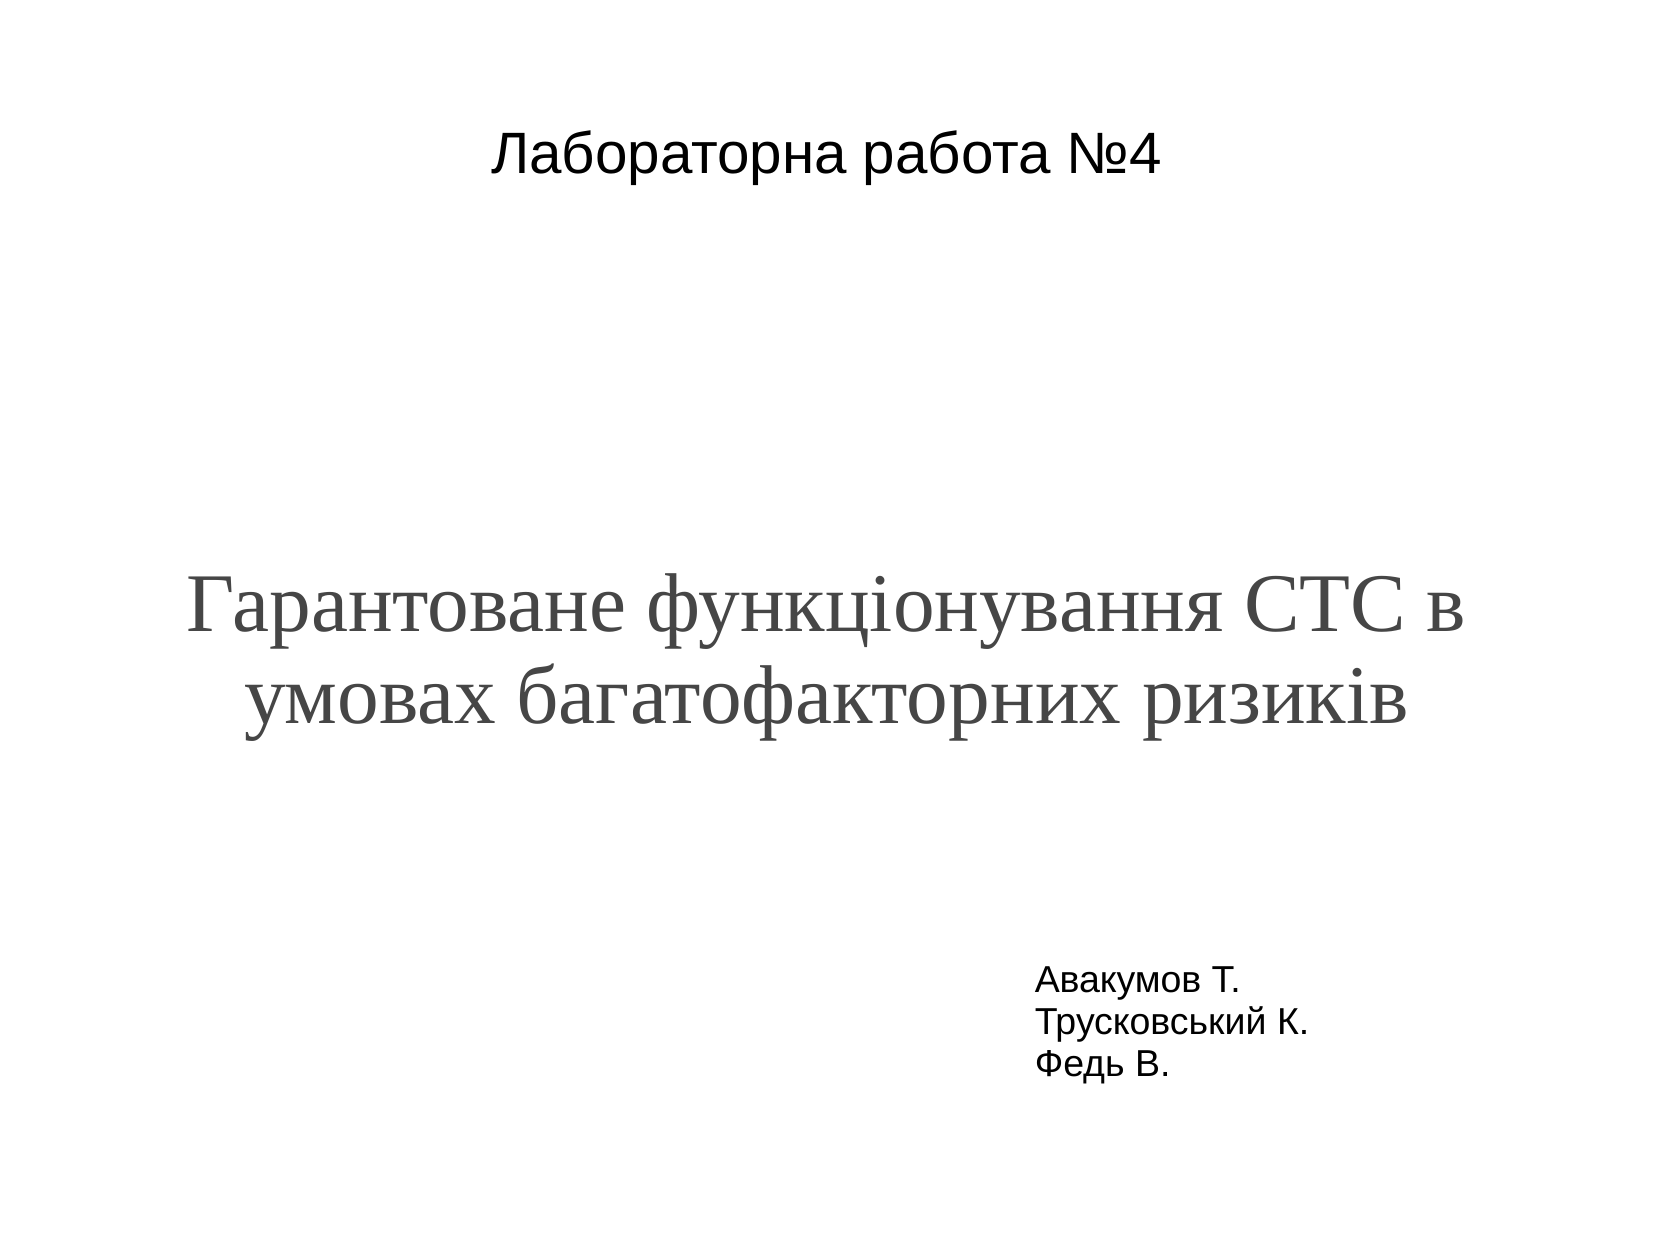

# Лабораторна работа №4
Гарантоване функціонування СТС в умовах багатофакторних ризиків
Авакумов Т.
Трусковський К.
Федь В.